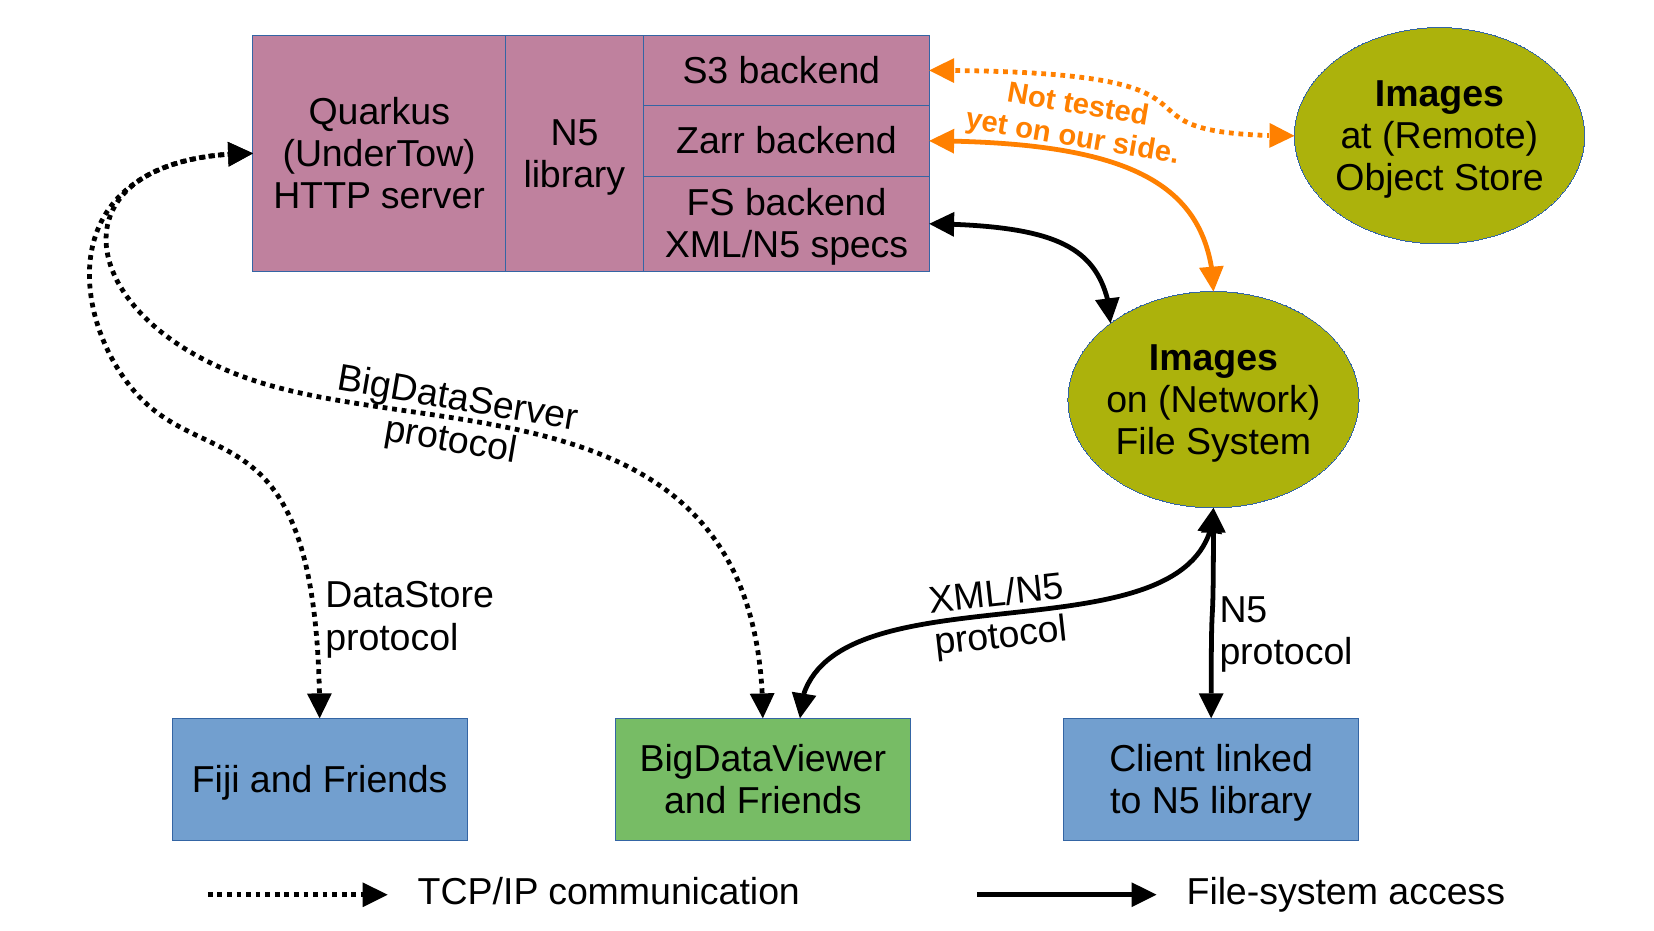

Images
at (Remote)
Object Store
Quarkus
(UnderTow)
HTTP server
N5
library
S3 backend
Not tested
yet on our side.
Zarr backend
FS backend
XML/N5 specs
Images
on (Network)
File System
BigDataServer
protocol
XML/N5
protocol
DataStore
protocol
N5
protocol
Fiji and Friends
BigDataViewer
and Friends
Client linked
to N5 library
File-system access
TCP/IP communication